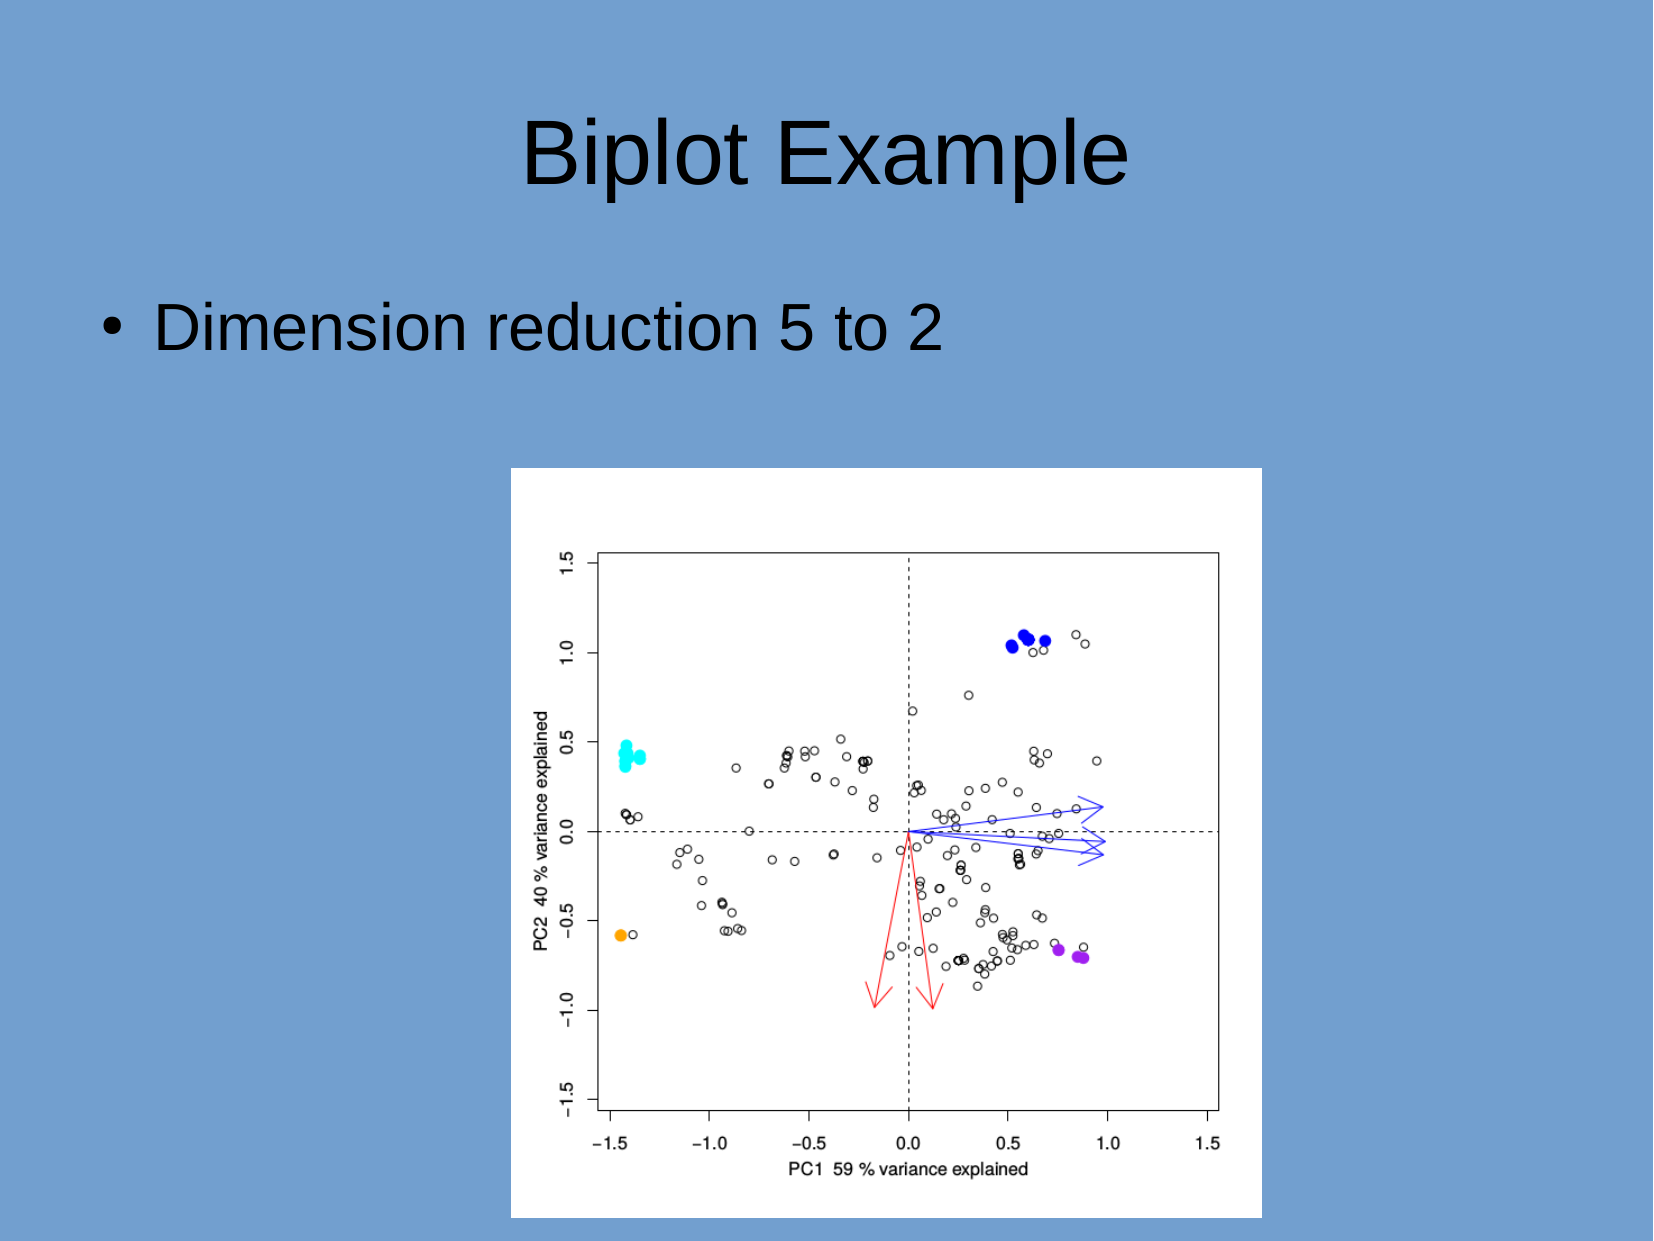

# Biplot Example
Dimension reduction 5 to 2